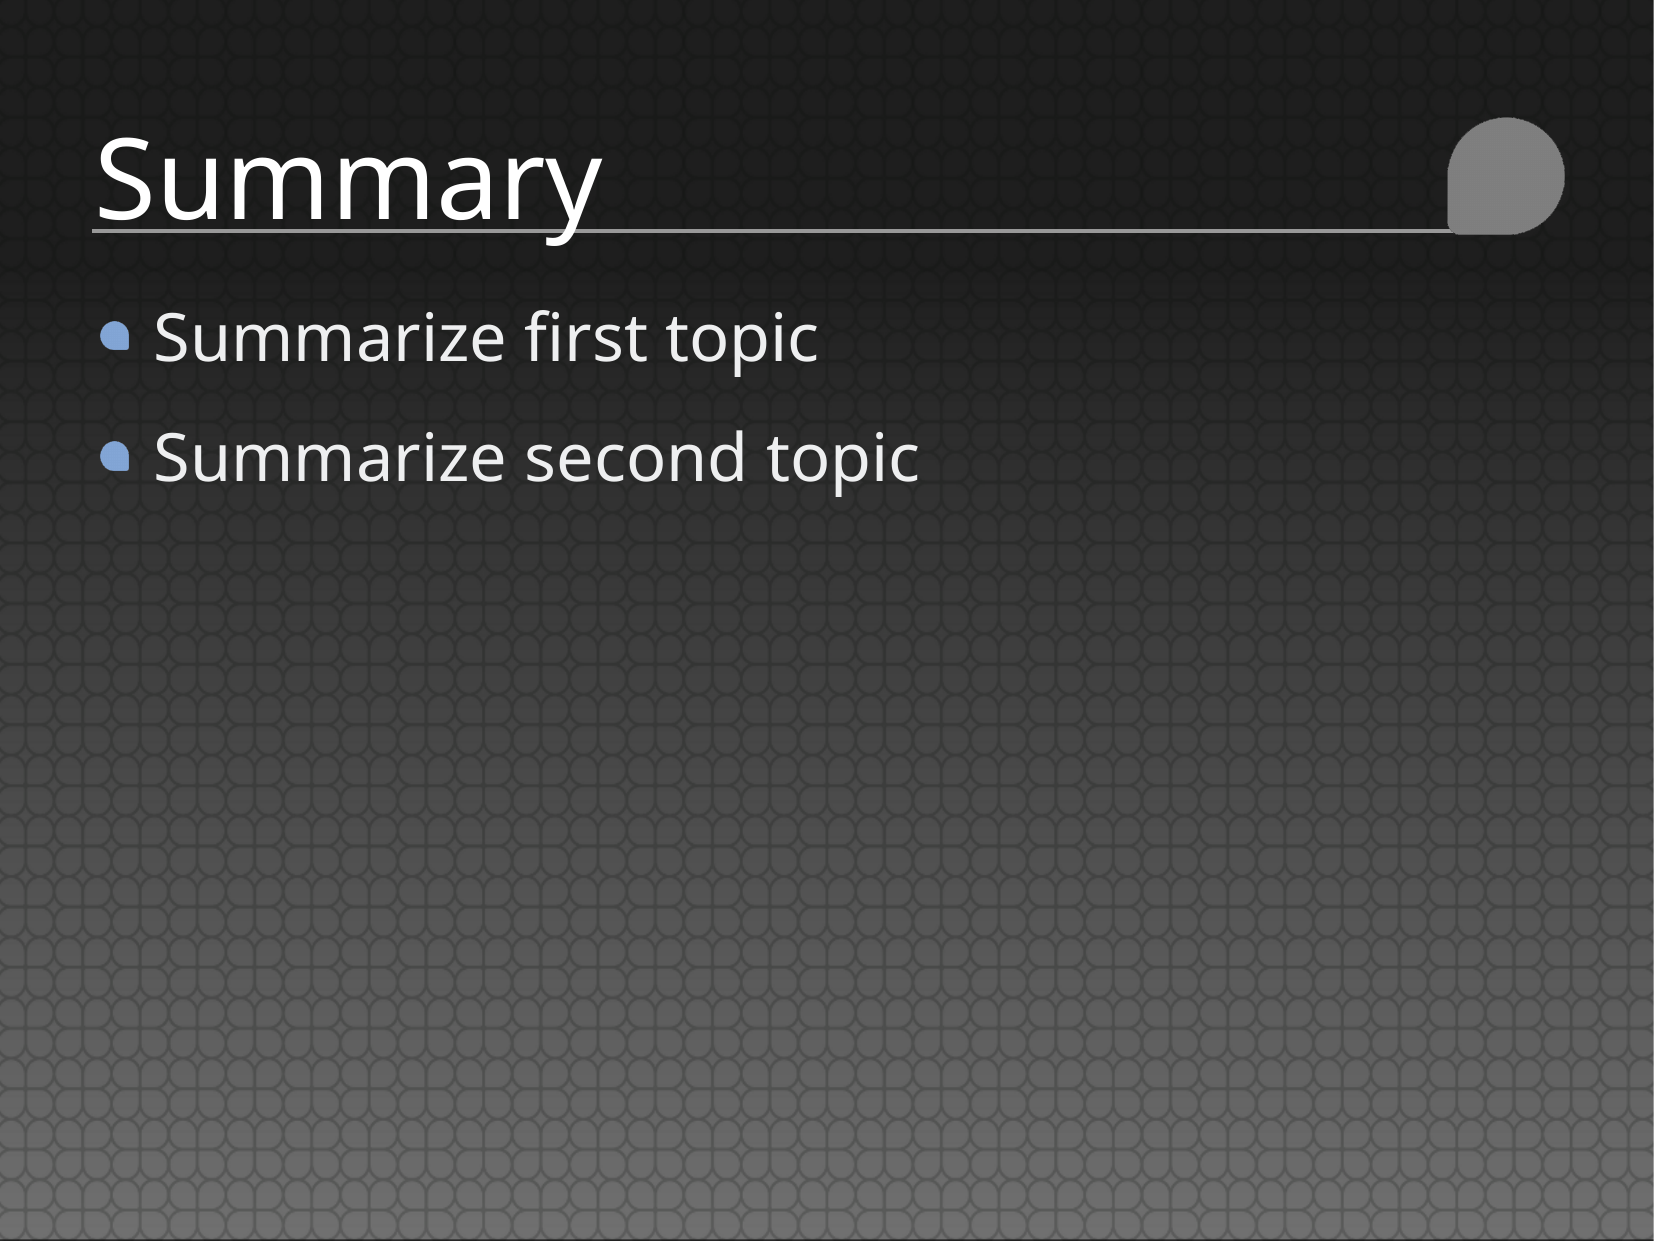

Summary
# Summarize first topic
Summarize second topic